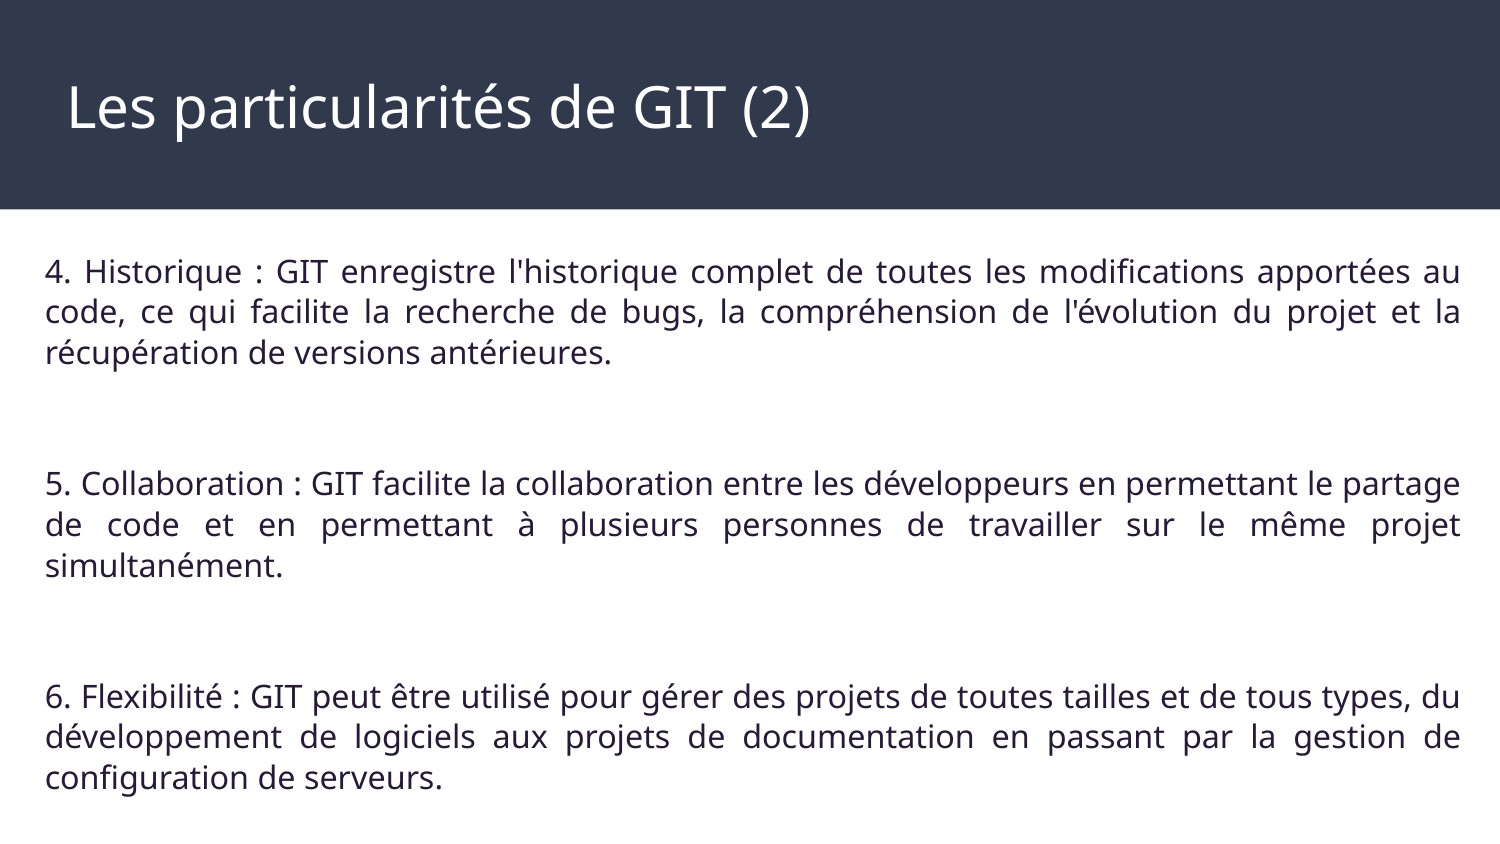

# Les particularités de GIT (2)
4. Historique : GIT enregistre l'historique complet de toutes les modifications apportées au code, ce qui facilite la recherche de bugs, la compréhension de l'évolution du projet et la récupération de versions antérieures.
5. Collaboration : GIT facilite la collaboration entre les développeurs en permettant le partage de code et en permettant à plusieurs personnes de travailler sur le même projet simultanément.
6. Flexibilité : GIT peut être utilisé pour gérer des projets de toutes tailles et de tous types, du développement de logiciels aux projets de documentation en passant par la gestion de configuration de serveurs.